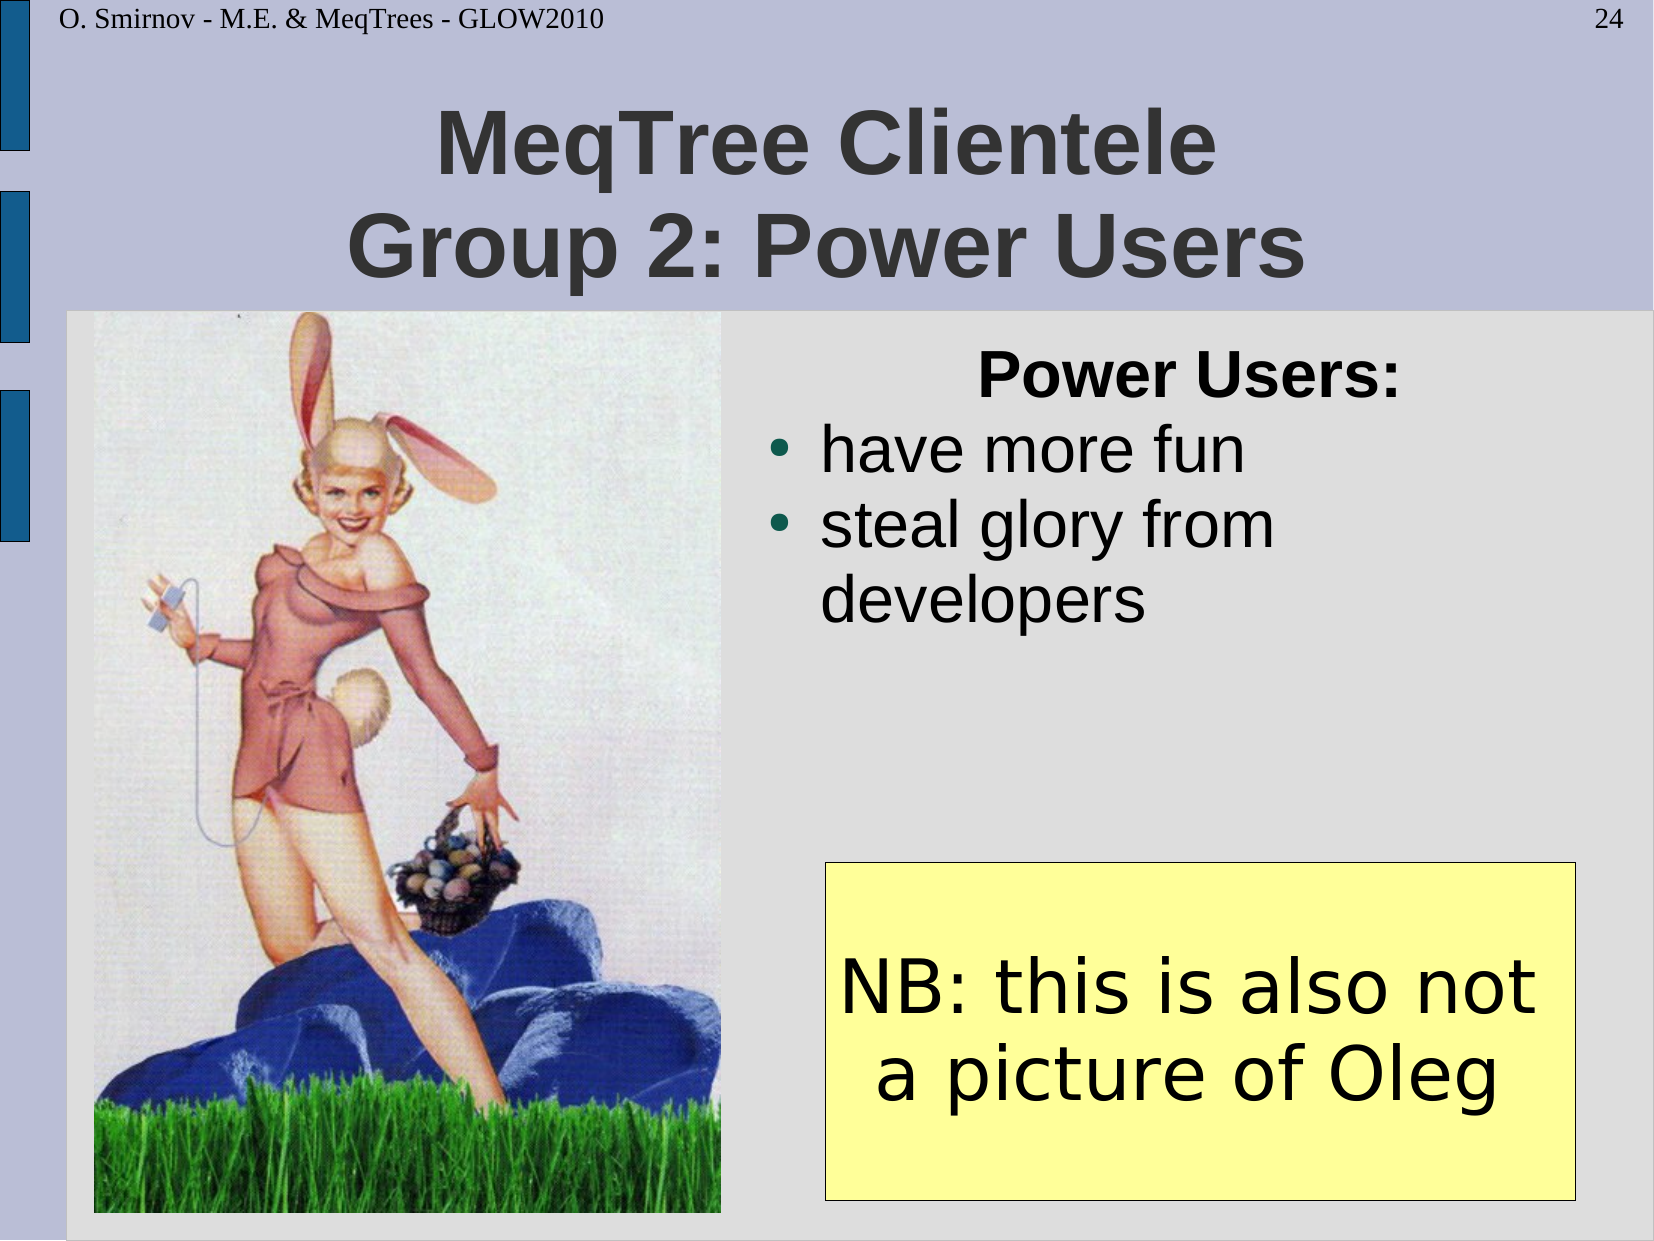

O. Smirnov - M.E. & MeqTrees - GLOW2010
24
# MeqTree Clientele Group 2: Power Users
Power Users:
have more fun
steal glory from developers
NB: this is also not
a picture of Oleg